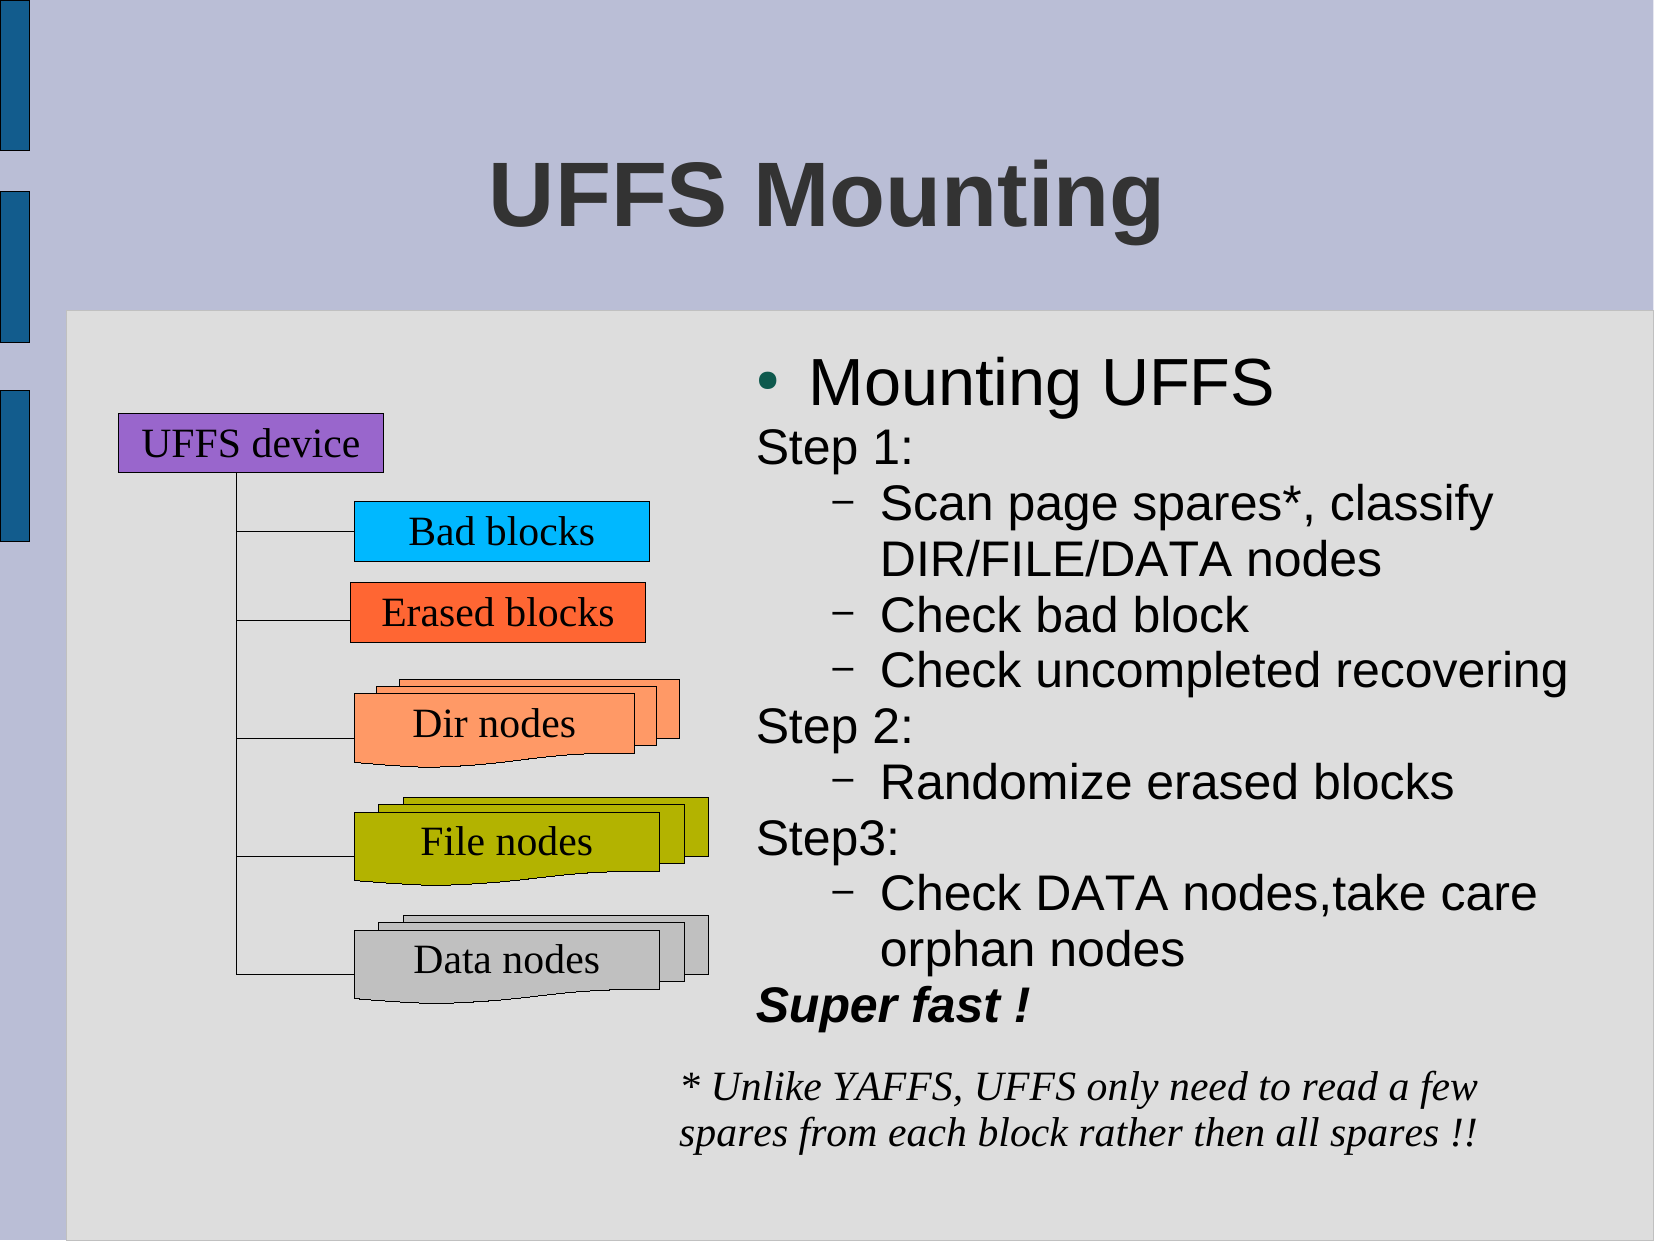

# UFFS Mounting
Mounting UFFS
Step 1:
Scan page spares*, classify DIR/FILE/DATA nodes
Check bad block
Check uncompleted recovering
Step 2:
Randomize erased blocks
Step3:
Check DATA nodes,take care orphan nodes
Super fast !
UFFS device
Bad blocks
Erased blocks
Dir nodes
File nodes
Data nodes
* Unlike YAFFS, UFFS only need to read a few spares from each block rather then all spares !!